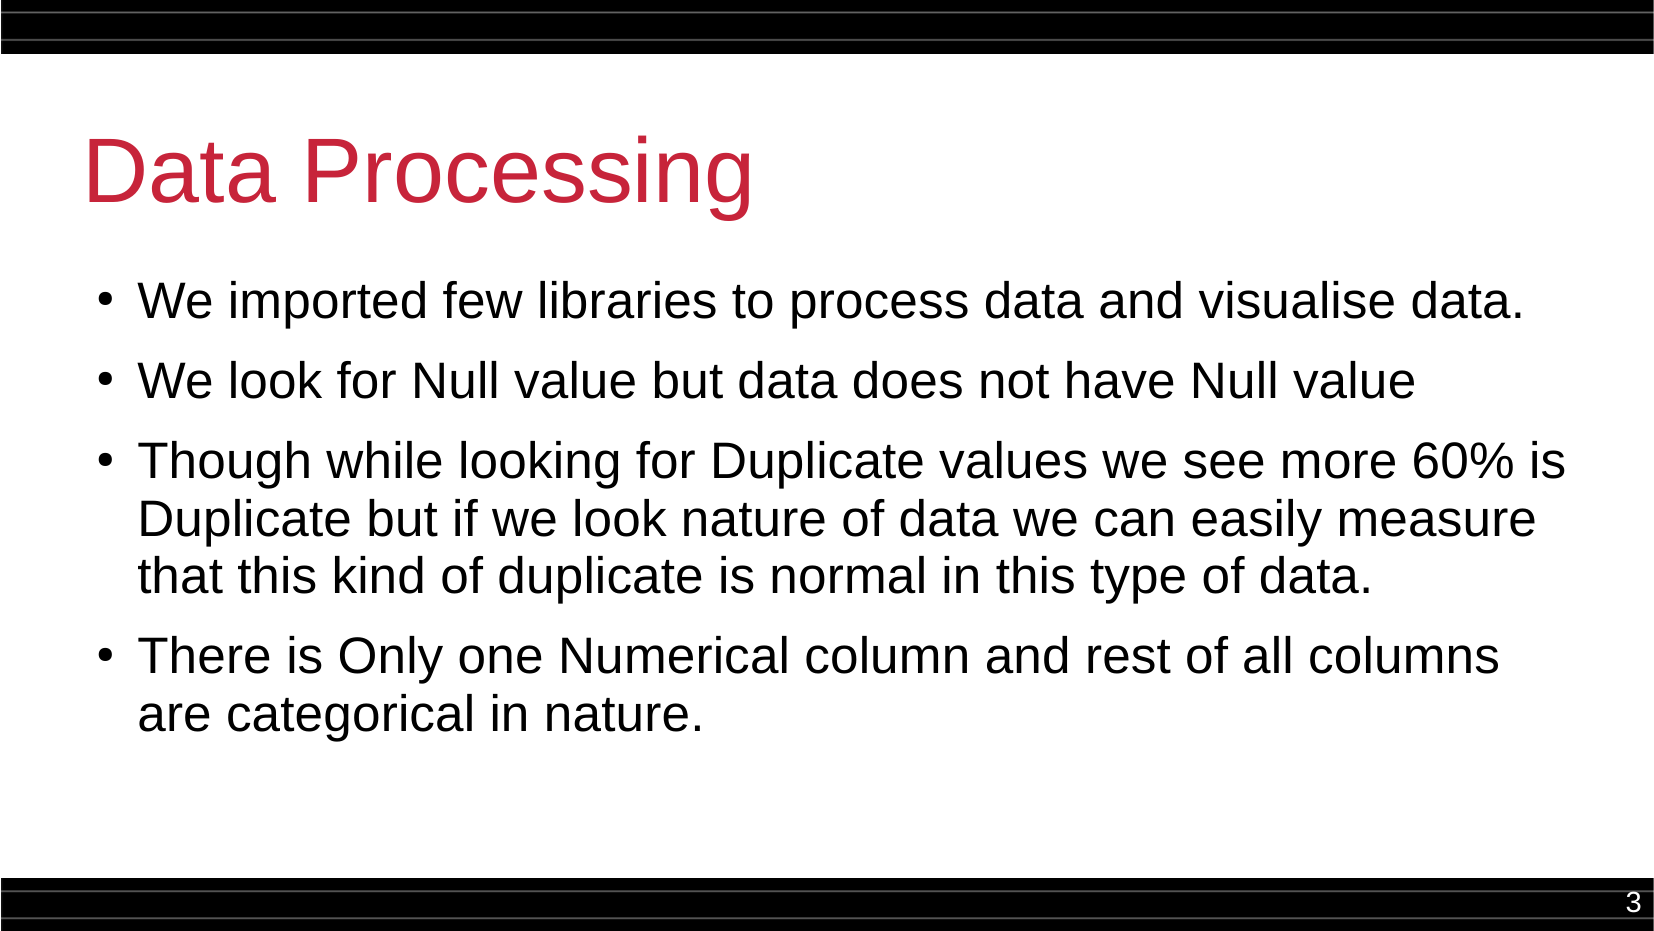

# Data Processing
We imported few libraries to process data and visualise data.
We look for Null value but data does not have Null value
Though while looking for Duplicate values we see more 60% is Duplicate but if we look nature of data we can easily measure that this kind of duplicate is normal in this type of data.
There is Only one Numerical column and rest of all columns are categorical in nature.